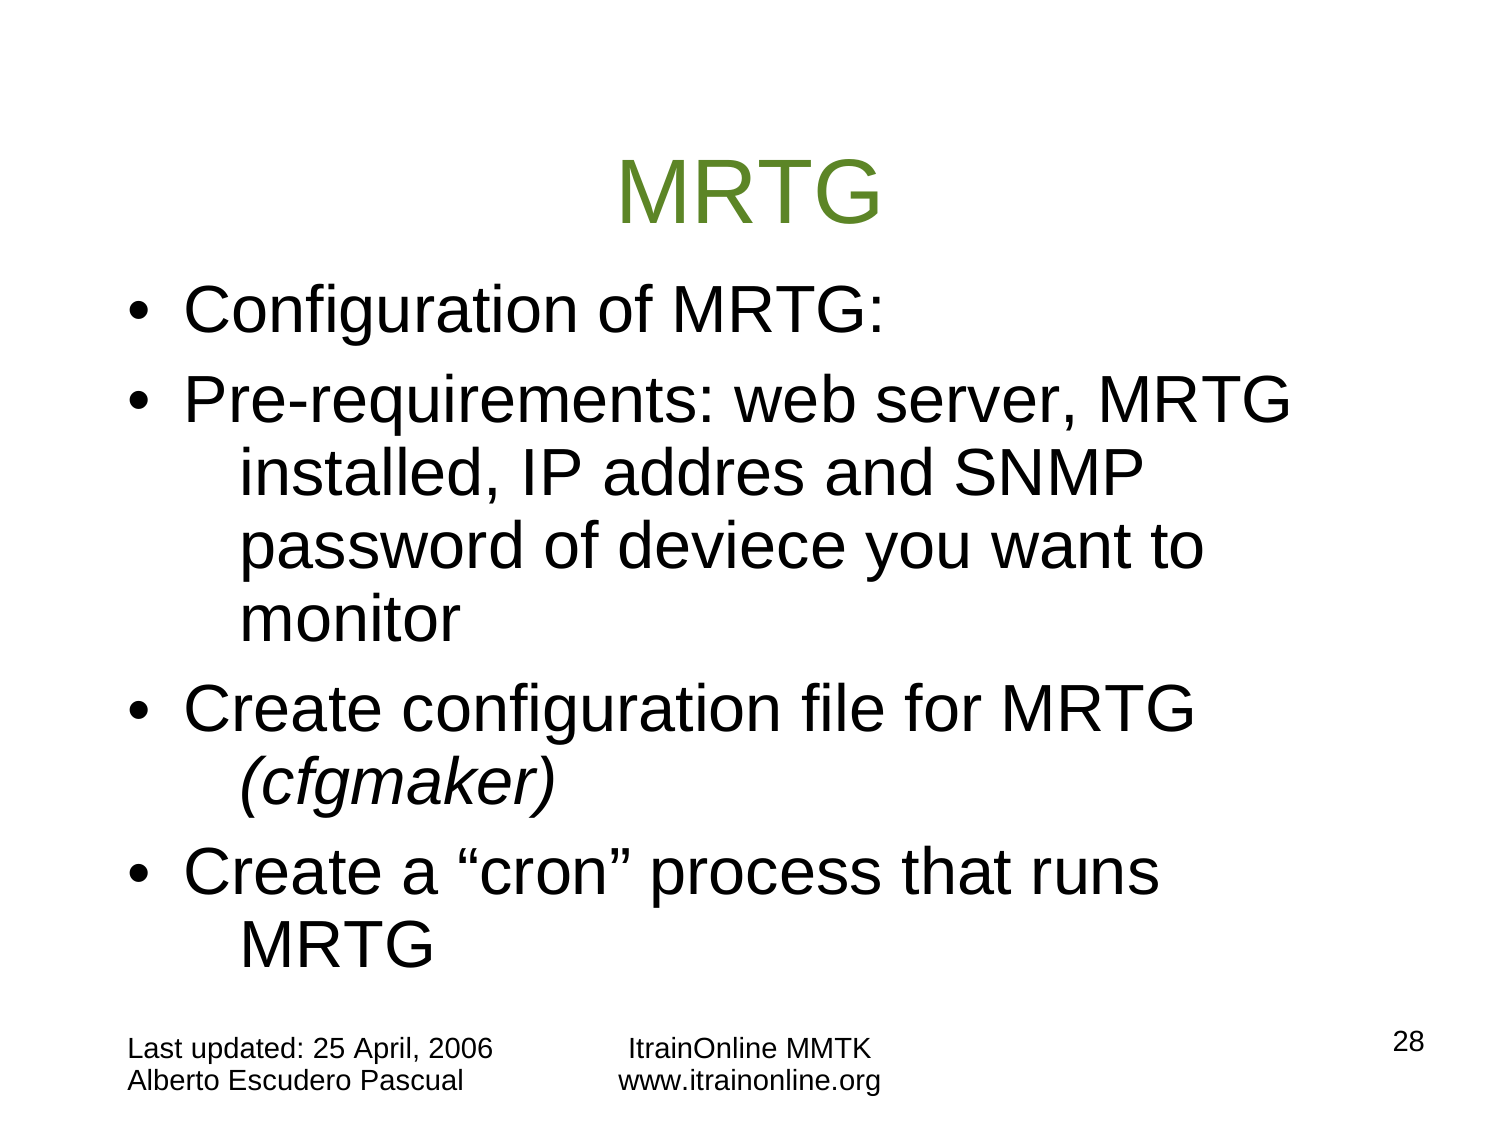

MRTG
Configuration of MRTG:
Pre-requirements: web server, MRTG installed, IP addres and SNMP password of deviece you want to monitor
Create configuration file for MRTG (cfgmaker)
Create a “cron” process that runs MRTG
28